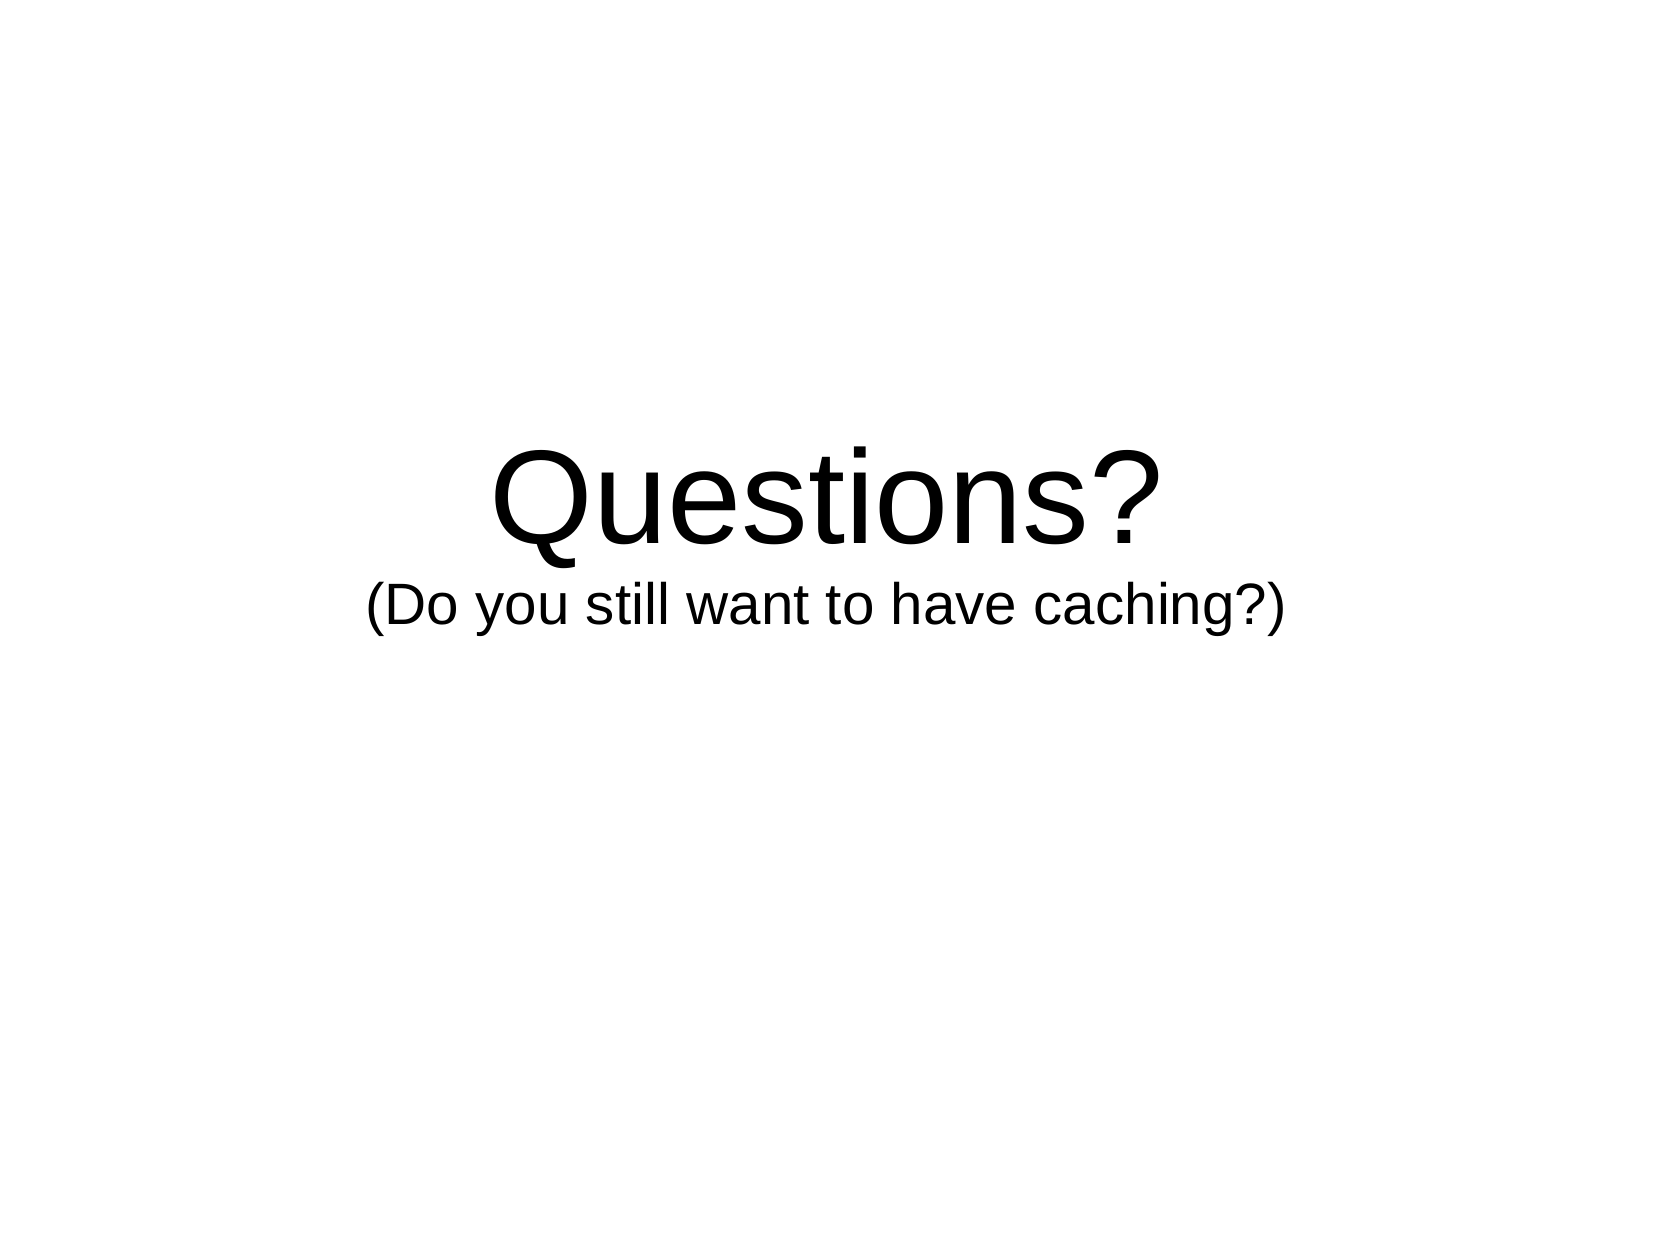

# Questions?
(Do you still want to have caching?)